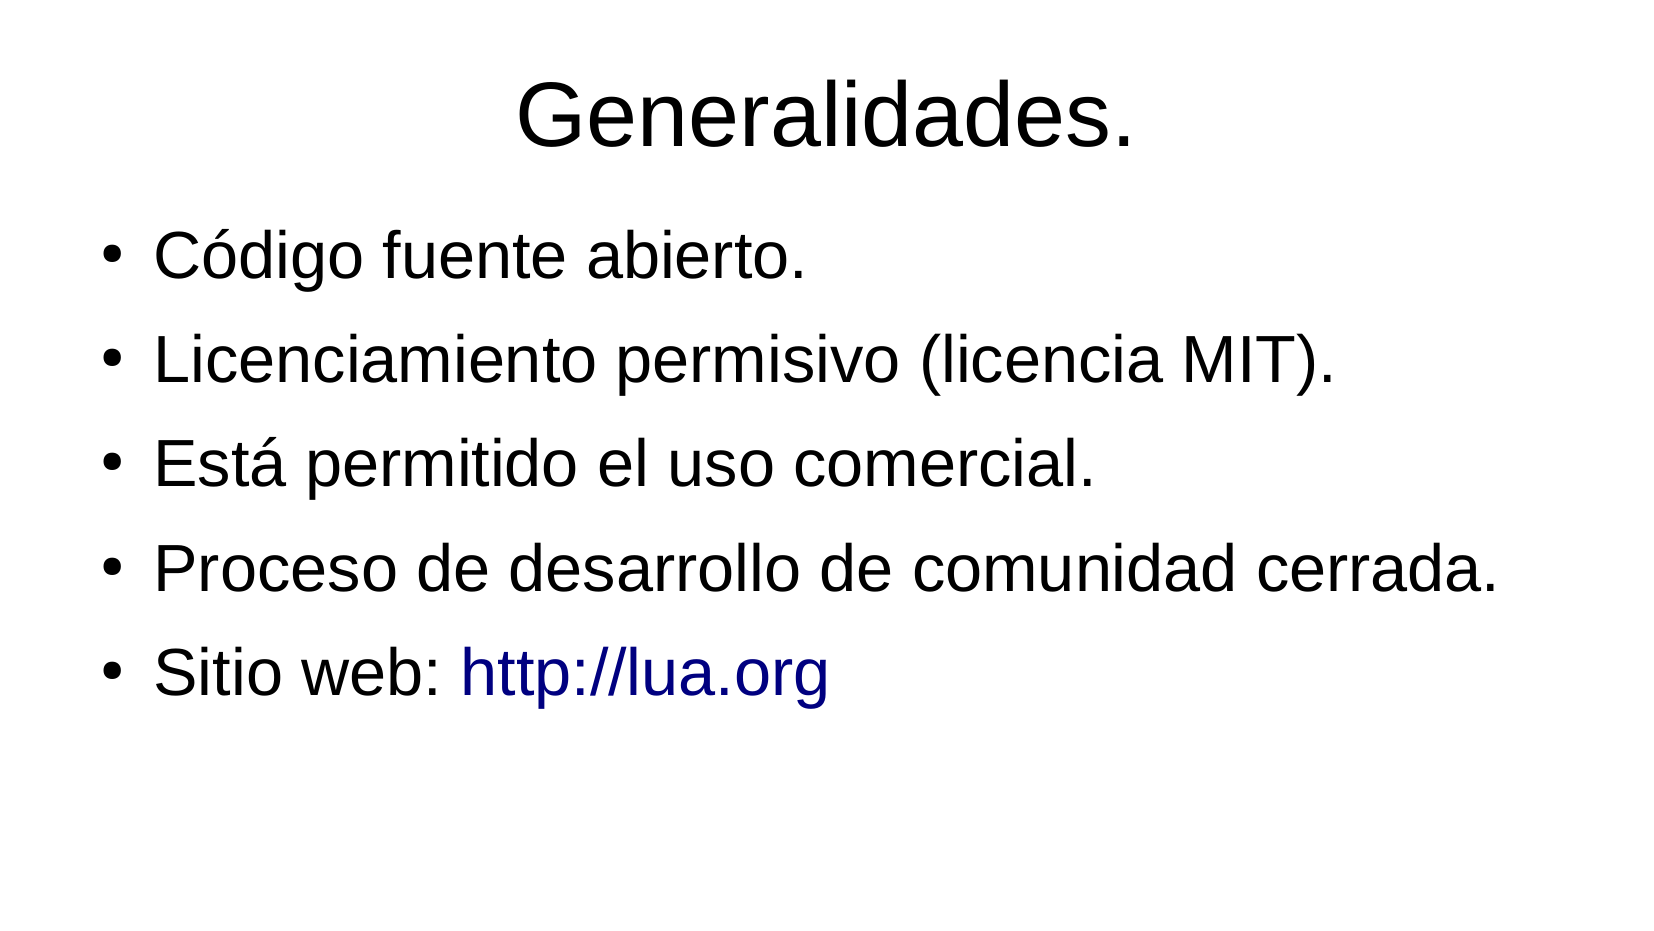

# Generalidades.
Código fuente abierto.
Licenciamiento permisivo (licencia MIT).
Está permitido el uso comercial.
Proceso de desarrollo de comunidad cerrada.
Sitio web: http://lua.org